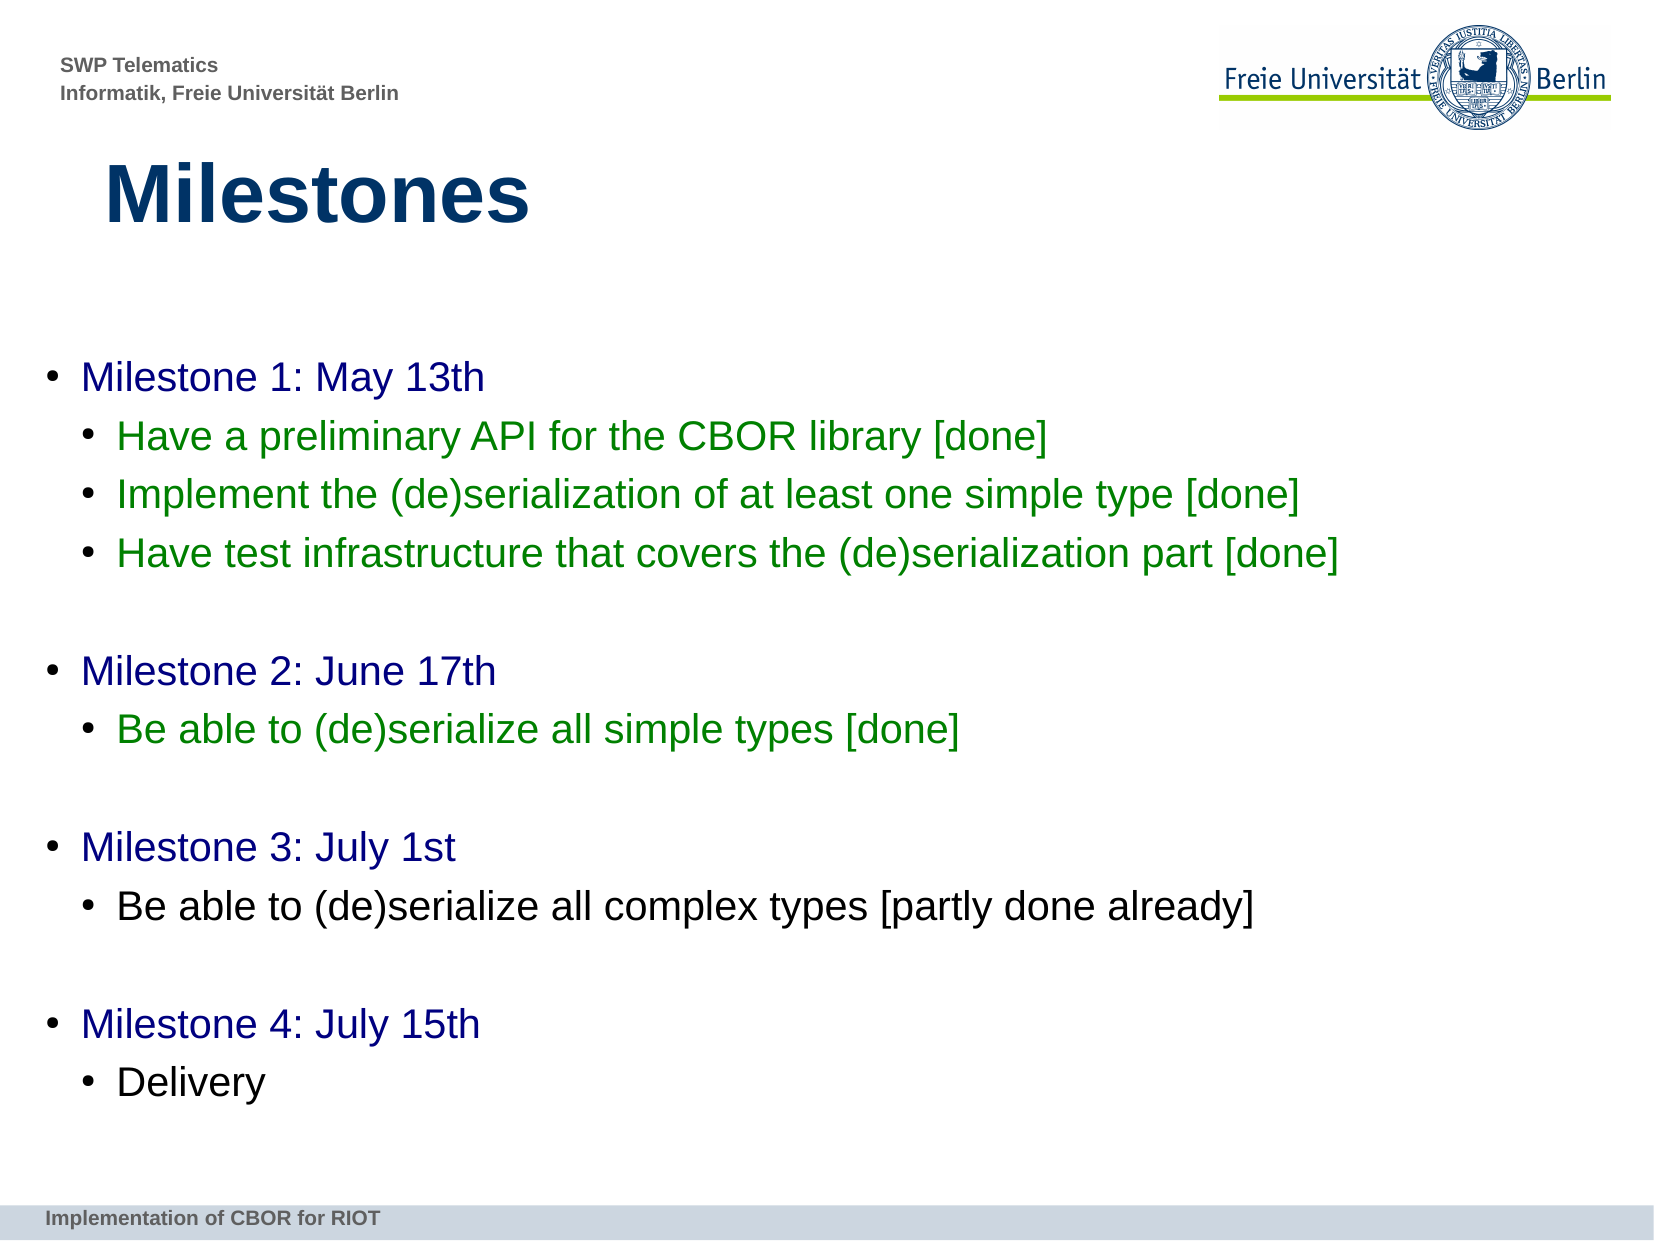

# Milestones
Milestone 1: May 13th
Have a preliminary API for the CBOR library [done]
Implement the (de)serialization of at least one simple type [done]
Have test infrastructure that covers the (de)serialization part [done]
Milestone 2: June 17th
Be able to (de)serialize all simple types [done]
Milestone 3: July 1st
Be able to (de)serialize all complex types [partly done already]
Milestone 4: July 15th
Delivery